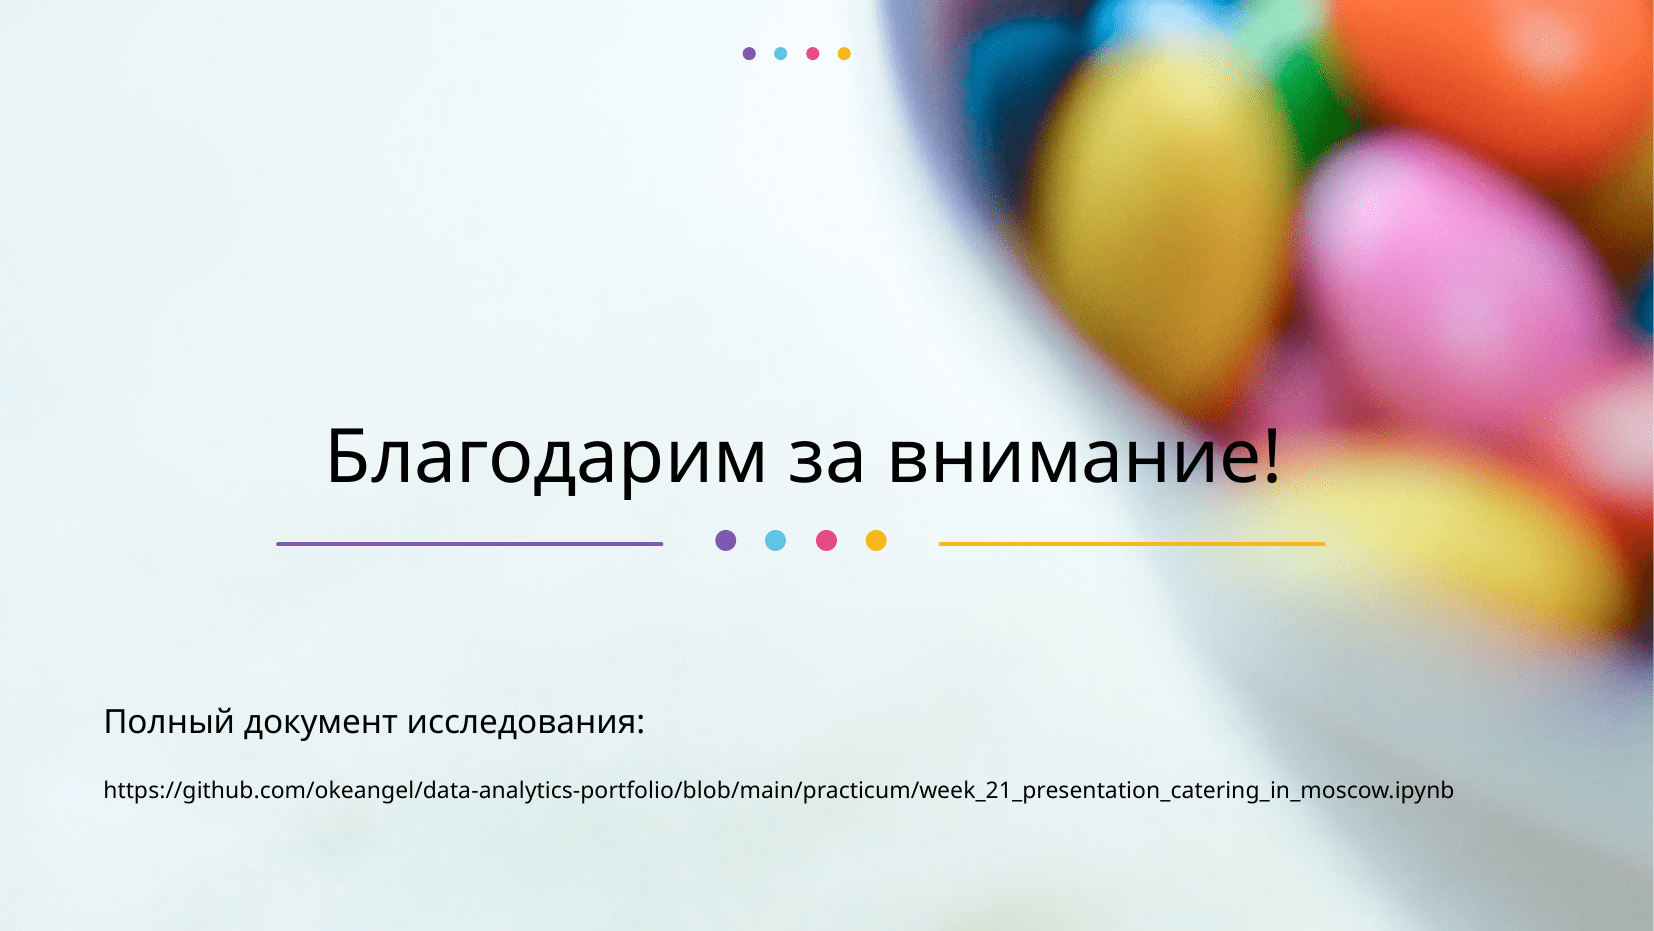

# Благодарим за внимание!
Полный документ исследования:
https://github.com/okeangel/data-analytics-portfolio/blob/main/practicum/week_21_presentation_catering_in_moscow.ipynb